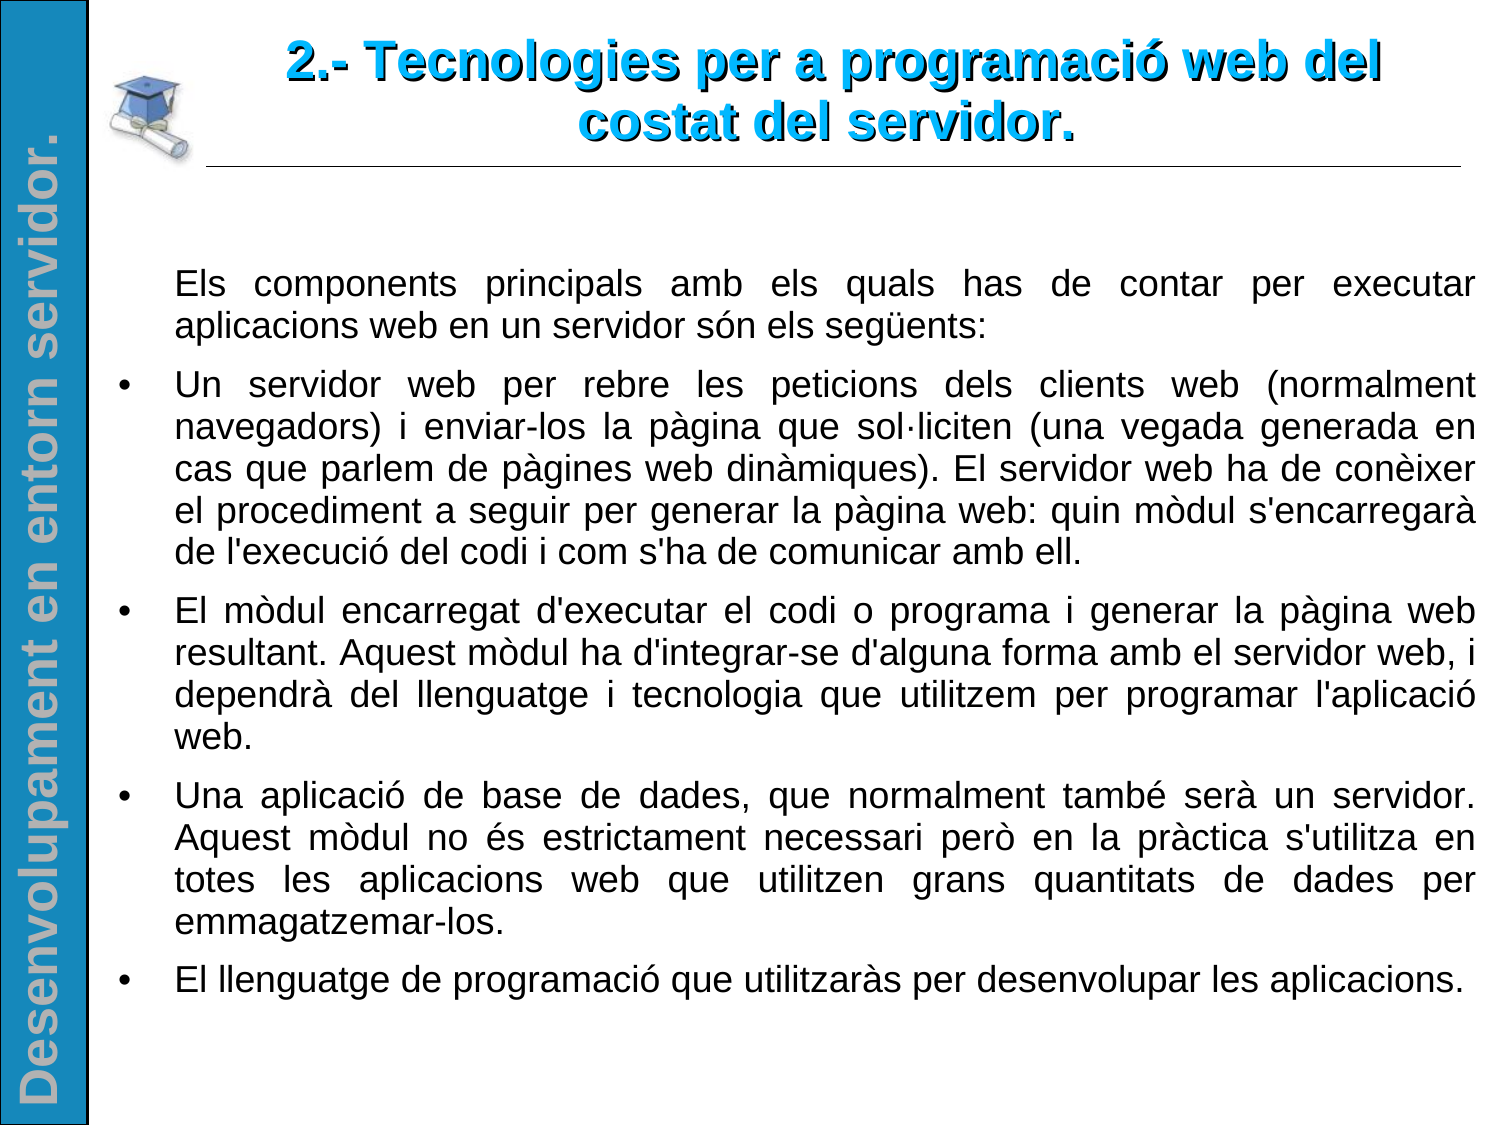

# 2.- Tecnologies per a programació web del costat del servidor.
Els components principals amb els quals has de contar per executar aplicacions web en un servidor són els següents:
Un servidor web per rebre les peticions dels clients web (normalment navegadors) i enviar-los la pàgina que sol·liciten (una vegada generada en cas que parlem de pàgines web dinàmiques). El servidor web ha de conèixer el procediment a seguir per generar la pàgina web: quin mòdul s'encarregarà de l'execució del codi i com s'ha de comunicar amb ell.
El mòdul encarregat d'executar el codi o programa i generar la pàgina web resultant. Aquest mòdul ha d'integrar-se d'alguna forma amb el servidor web, i dependrà del llenguatge i tecnologia que utilitzem per programar l'aplicació web.
Una aplicació de base de dades, que normalment també serà un servidor. Aquest mòdul no és estrictament necessari però en la pràctica s'utilitza en totes les aplicacions web que utilitzen grans quantitats de dades per emmagatzemar-los.
El llenguatge de programació que utilitzaràs per desenvolupar les aplicacions.